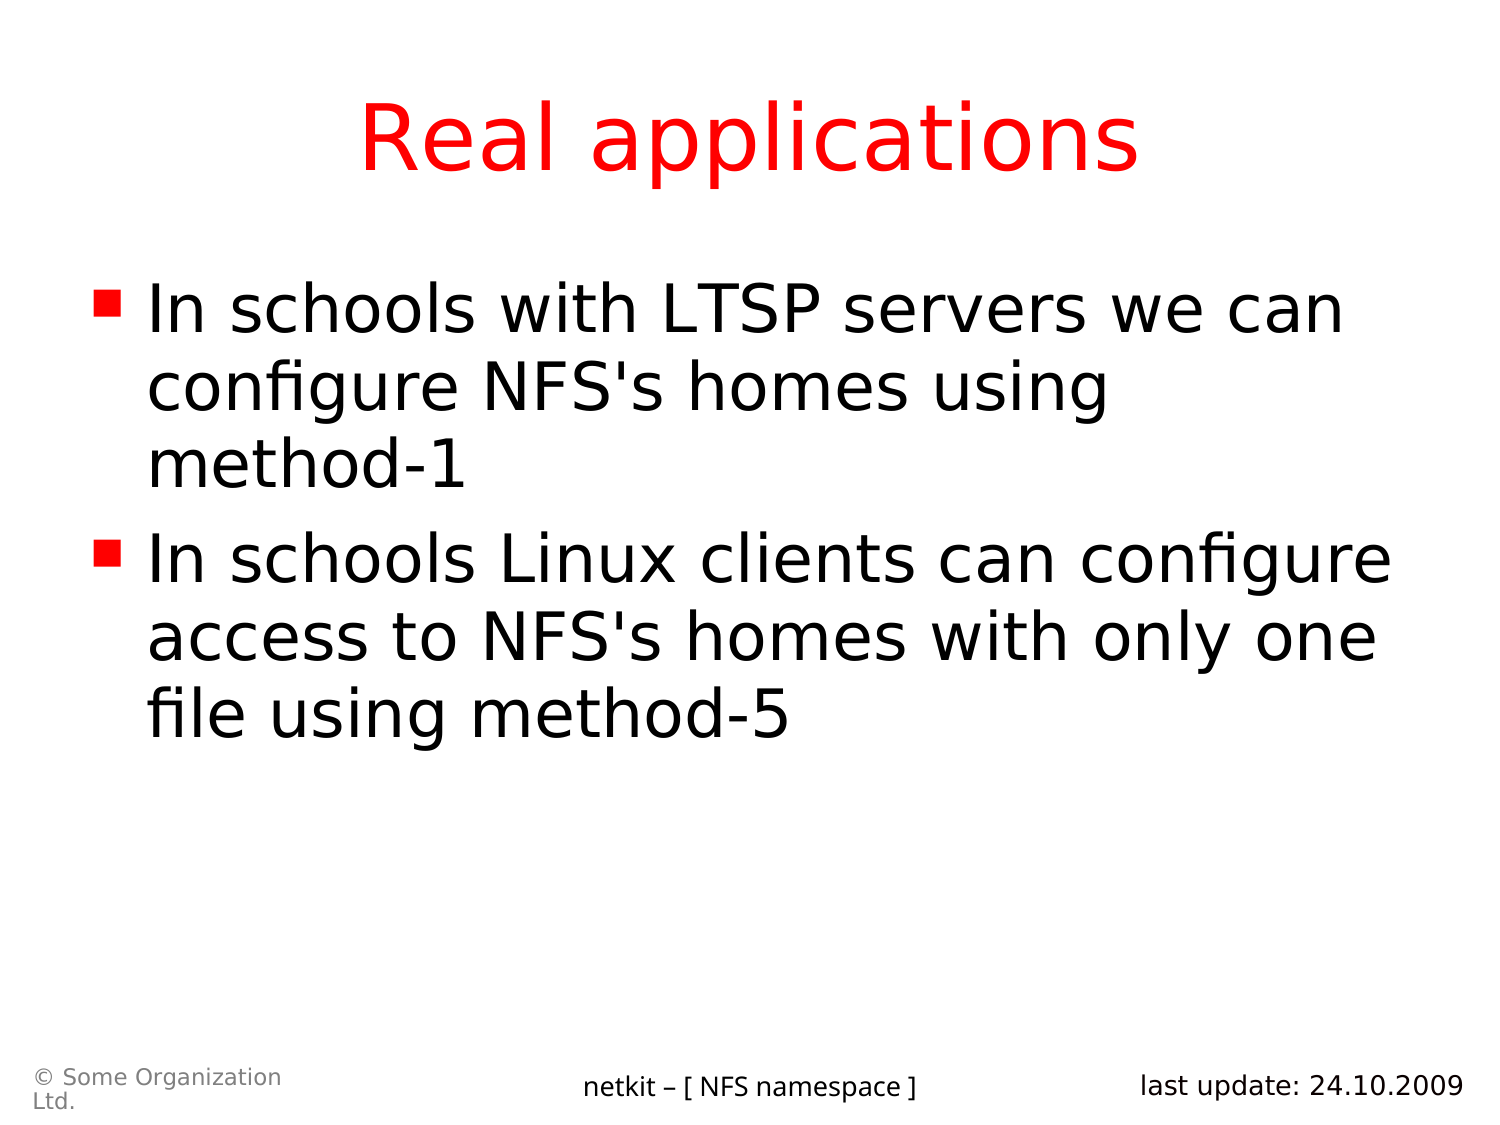

# Real applications
In schools with LTSP servers we can configure NFS's homes using method-1
In schools Linux clients can configure access to NFS's homes with only one file using method-5
NFS namespace
24.10.2009